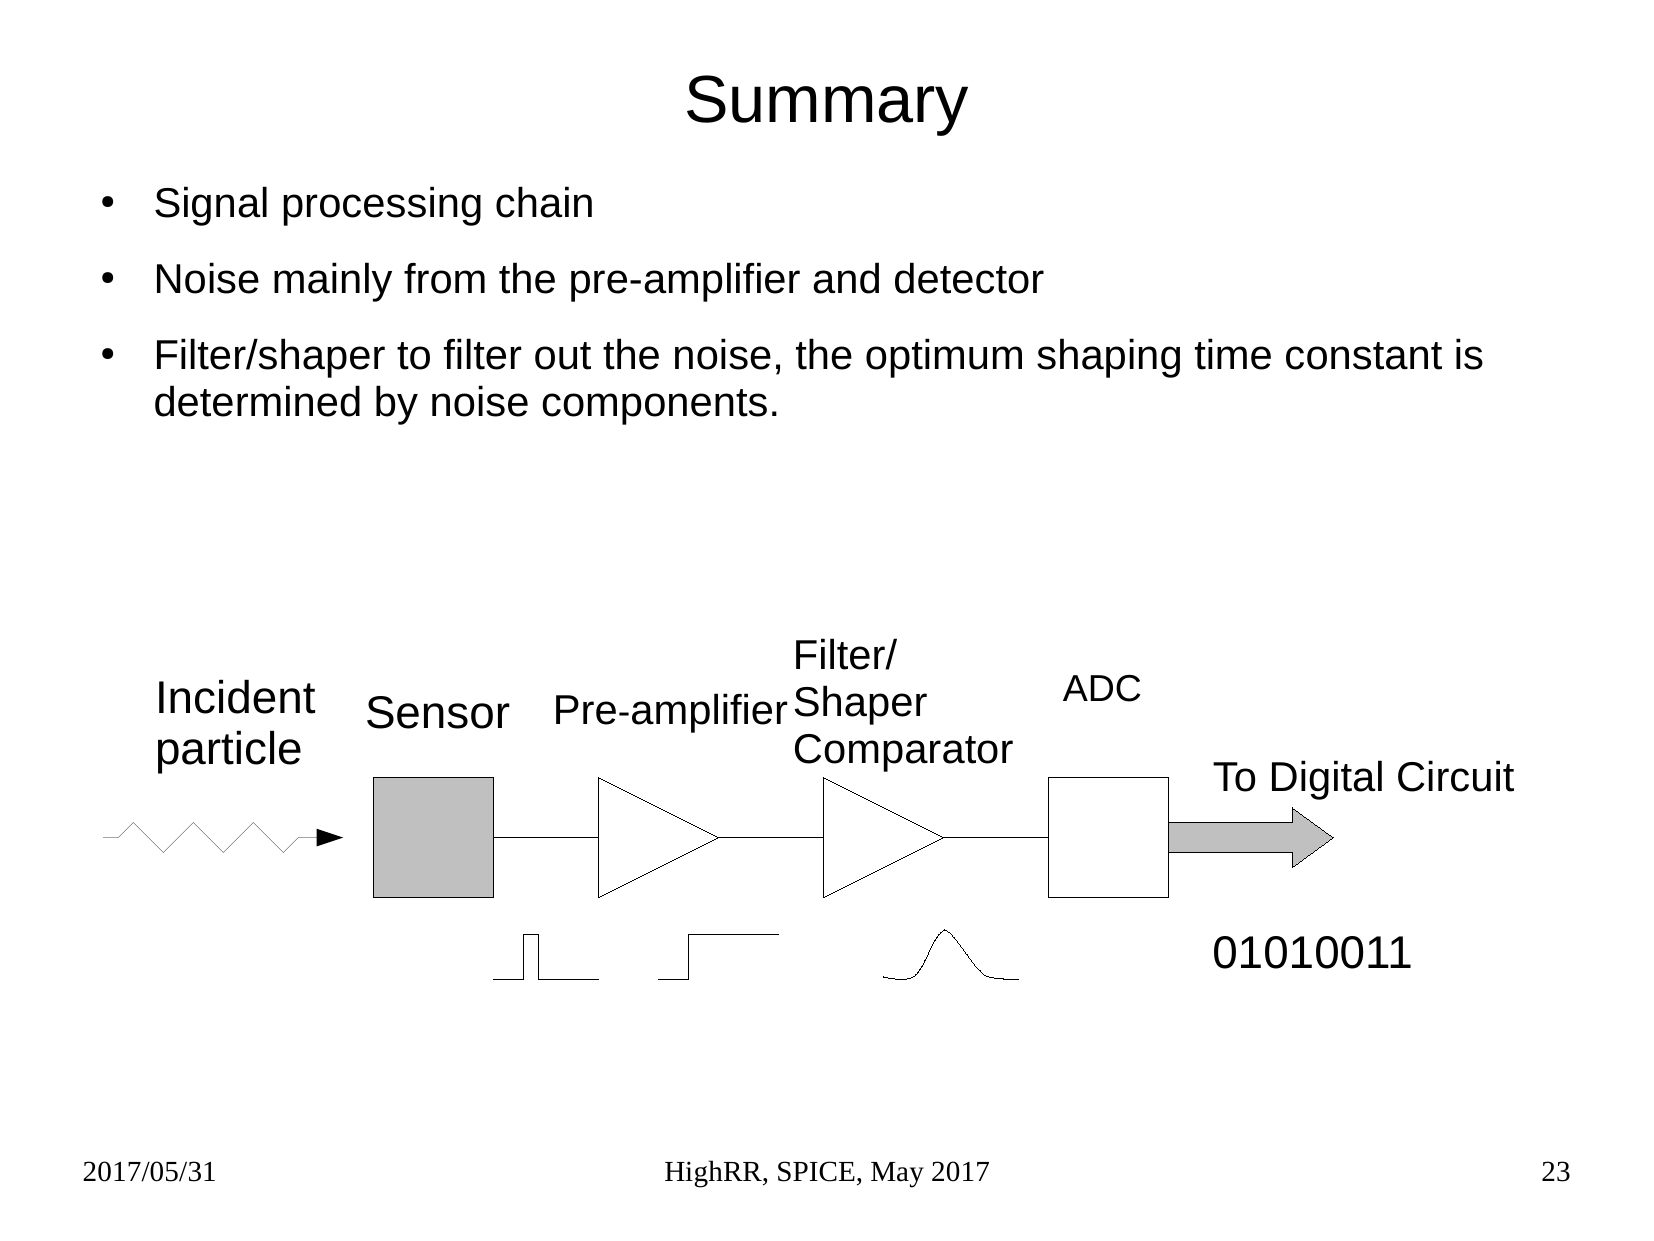

# Summary
Signal processing chain
Noise mainly from the pre-amplifier and detector
Filter/shaper to filter out the noise, the optimum shaping time constant is determined by noise components.
Filter/ Shaper Comparator
ADC
Incident
particle
Sensor
Pre-amplifier
To Digital Circuit
01010011
2017/05/31
HighRR, SPICE, May 2017
23